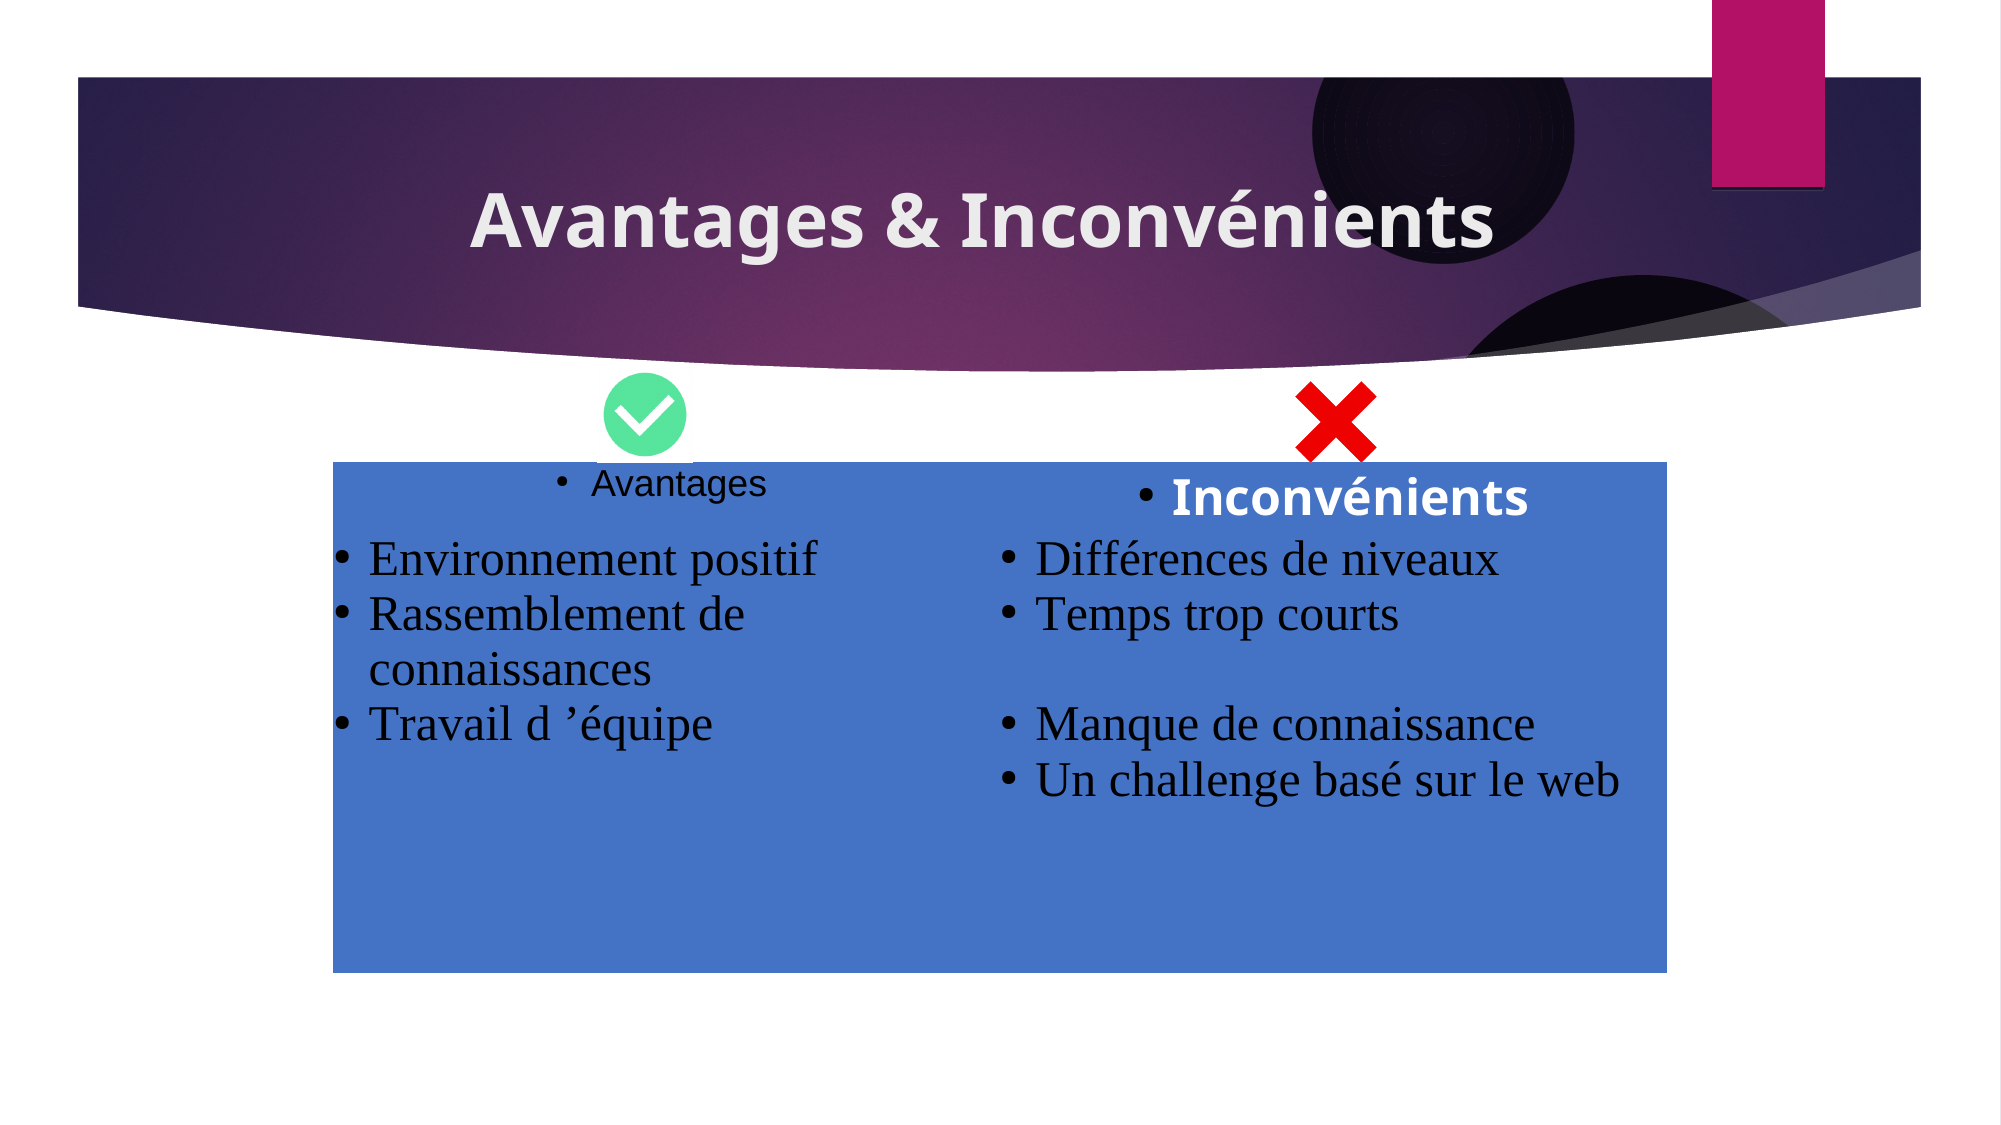

# Avantages & Inconvénients
| Avantages | Inconvénients |
| --- | --- |
| Environnement positif | Différences de niveaux |
| Rassemblement de connaissances | Temps trop courts |
| Travail d ’équipe | Manque de connaissance |
| | Un challenge basé sur le web |
| | |
| | |
| | |